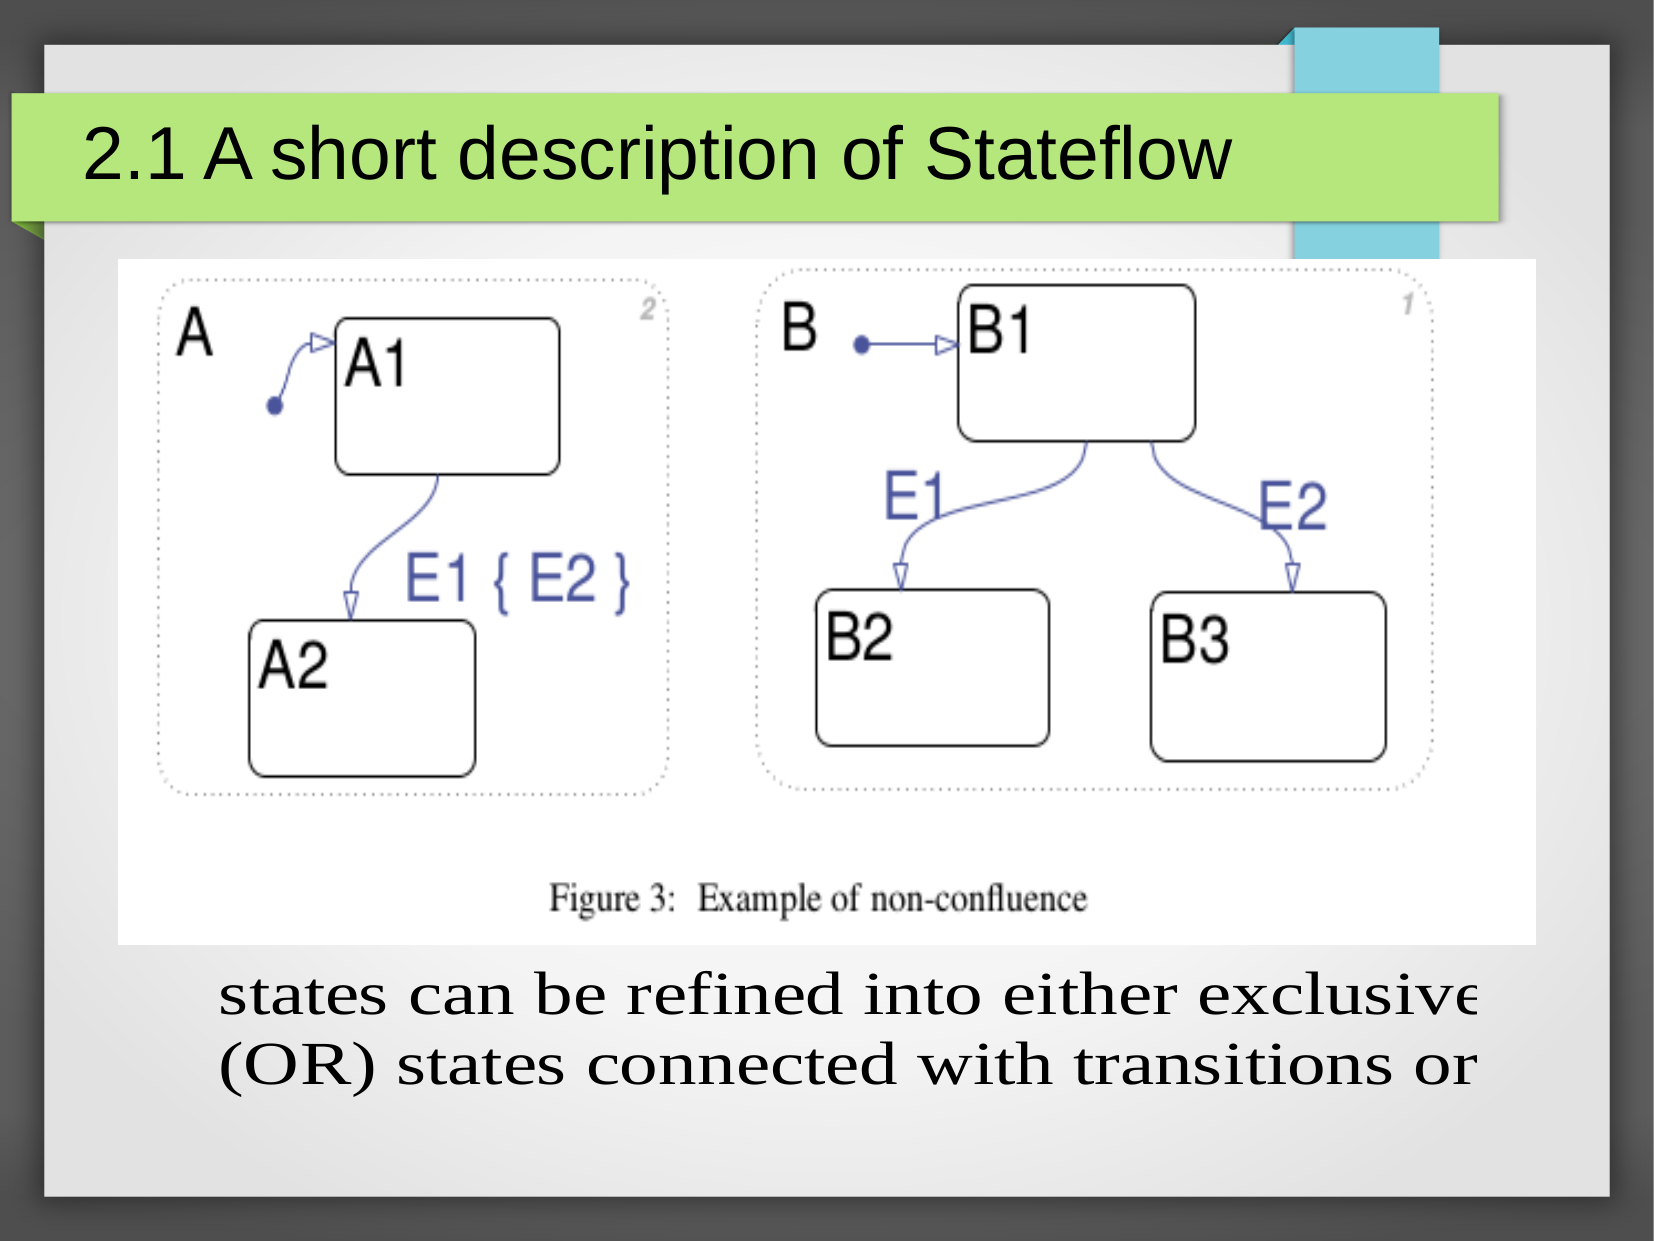

# 2.1 A short description of Stateflow